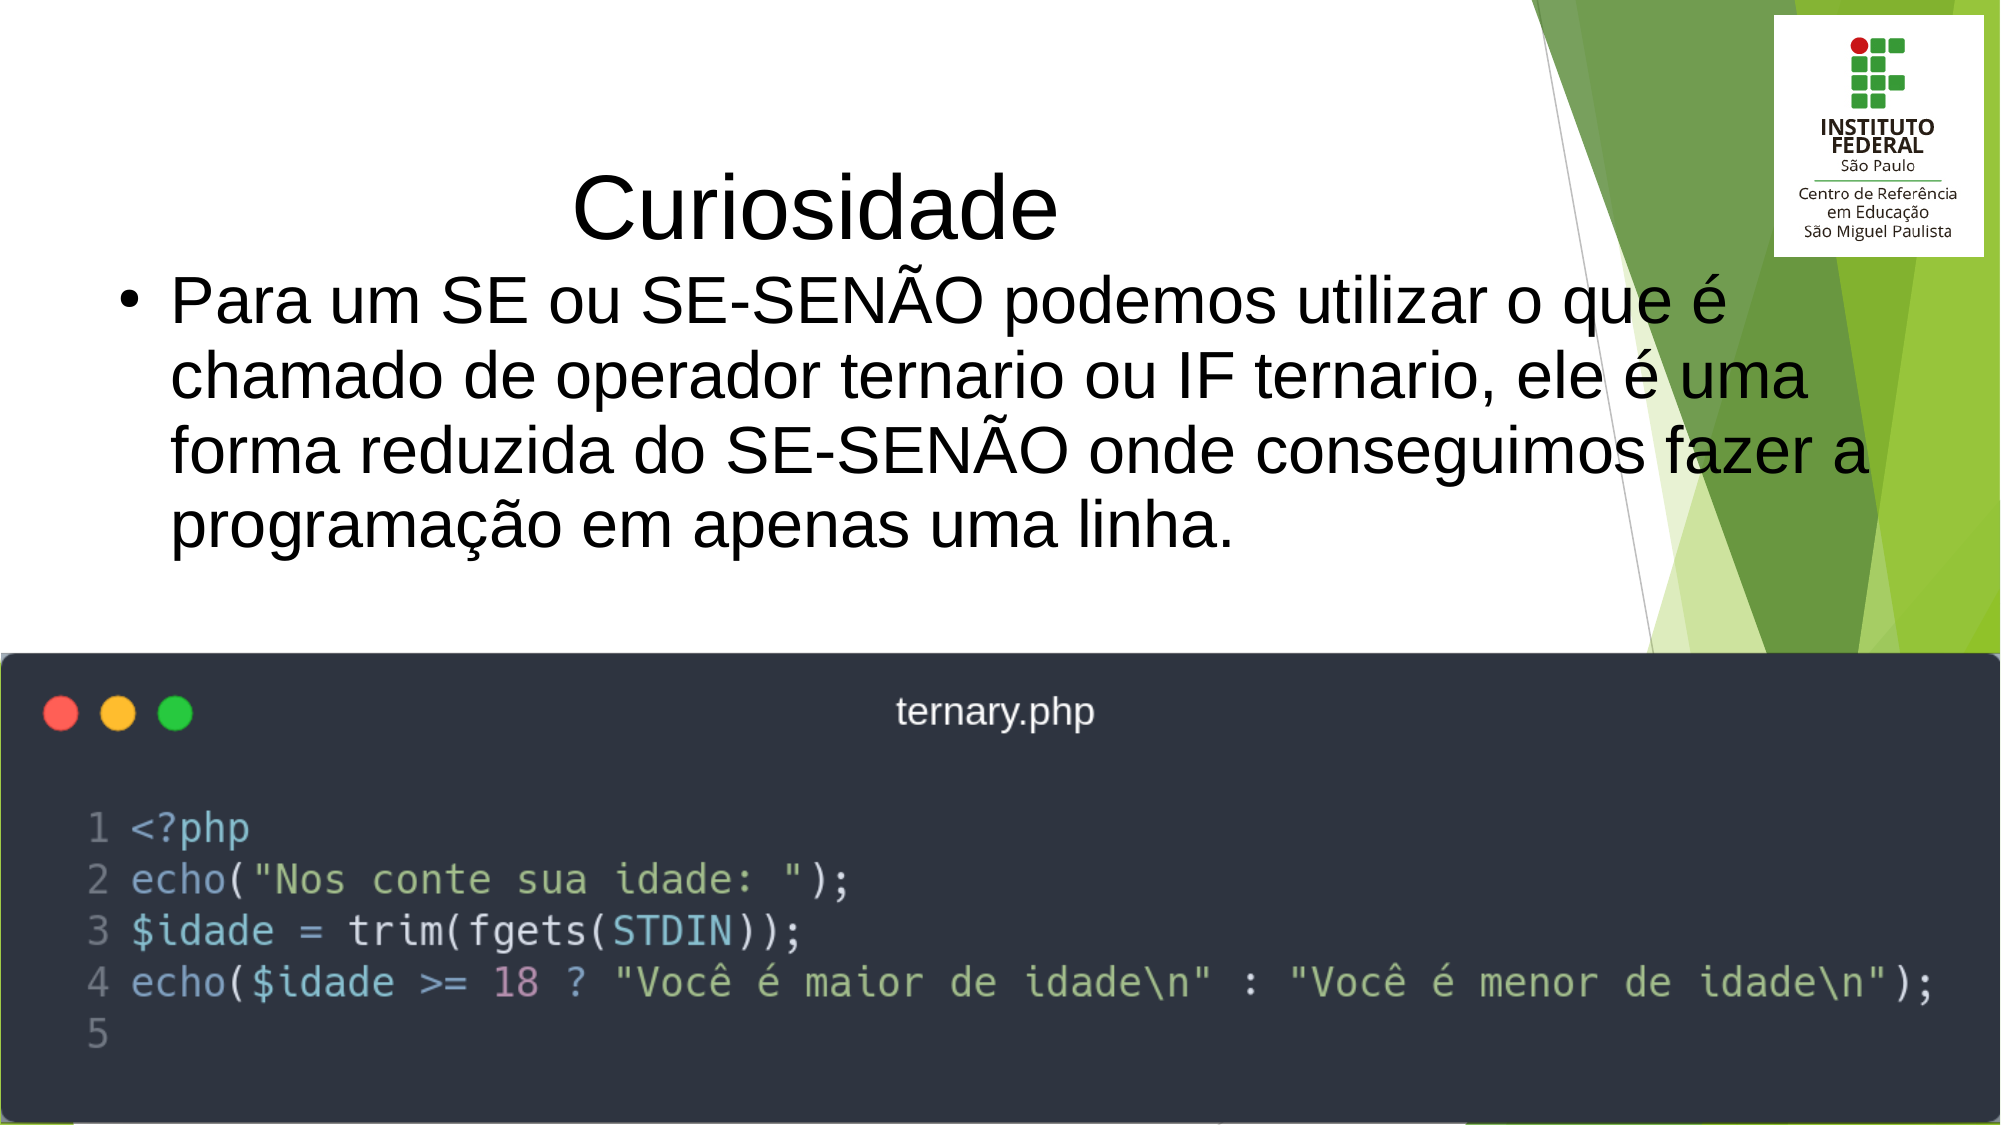

# Curiosidade
Para um SE ou SE-SENÃO podemos utilizar o que é chamado de operador ternario ou IF ternario, ele é uma forma reduzida do SE-SENÃO onde conseguimos fazer a programação em apenas uma linha.